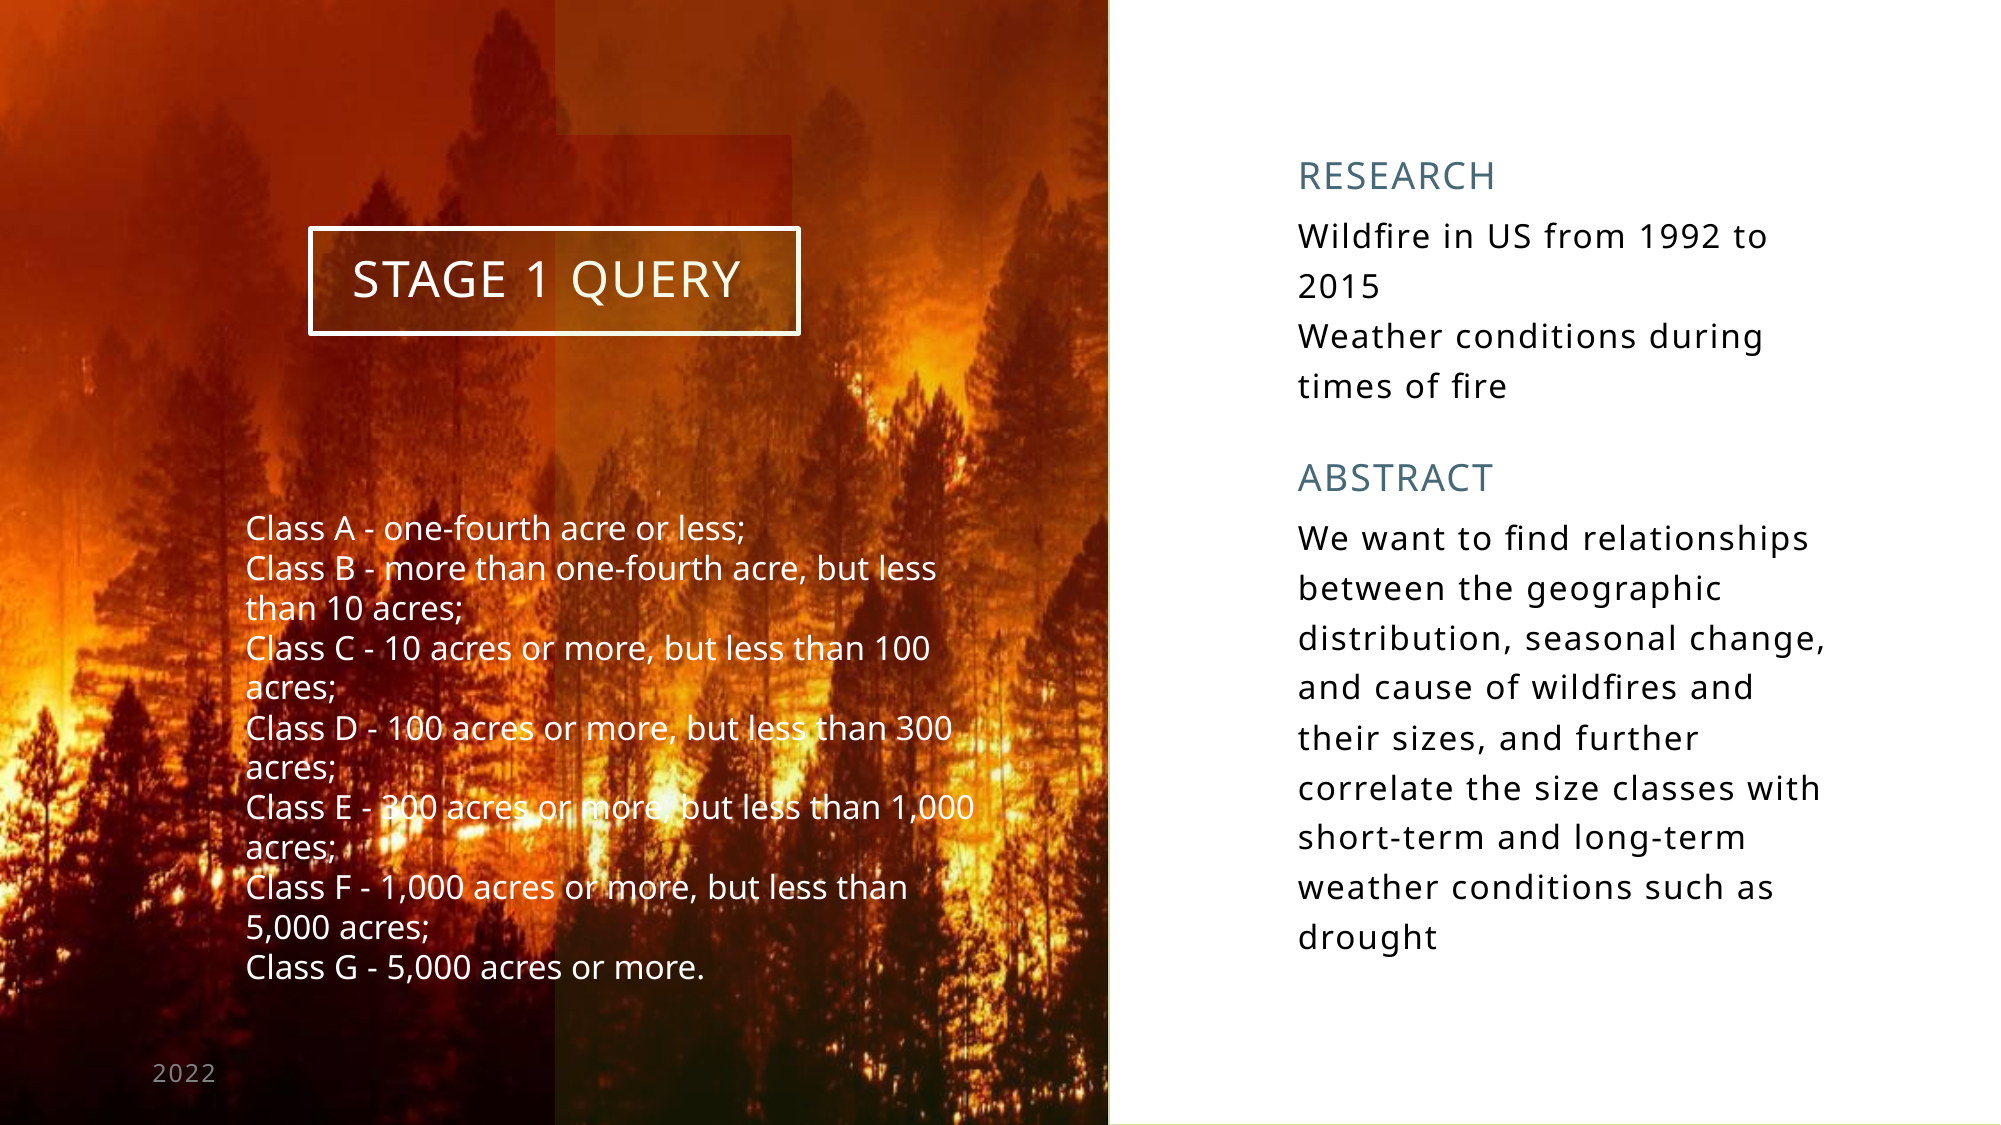

research
Wildfire in US from 1992 to 2015
Weather conditions during times of fire​
# Stage 1 query
abstract
Class A - one-fourth acre or less;
Class B - more than one-fourth acre, but less than 10 acres;
Class C - 10 acres or more, but less than 100 acres;
Class D - 100 acres or more, but less than 300 acres;
Class E - 300 acres or more, but less than 1,000 acres;
Class F - 1,000 acres or more, but less than 5,000 acres;
Class G - 5,000 acres or more.
We want to find relationships between the geographic distribution, seasonal change, and cause of wildfires and their sizes, and further correlate the size classes with short-term and long-term weather conditions such as drought
2022
Pitch deck
2